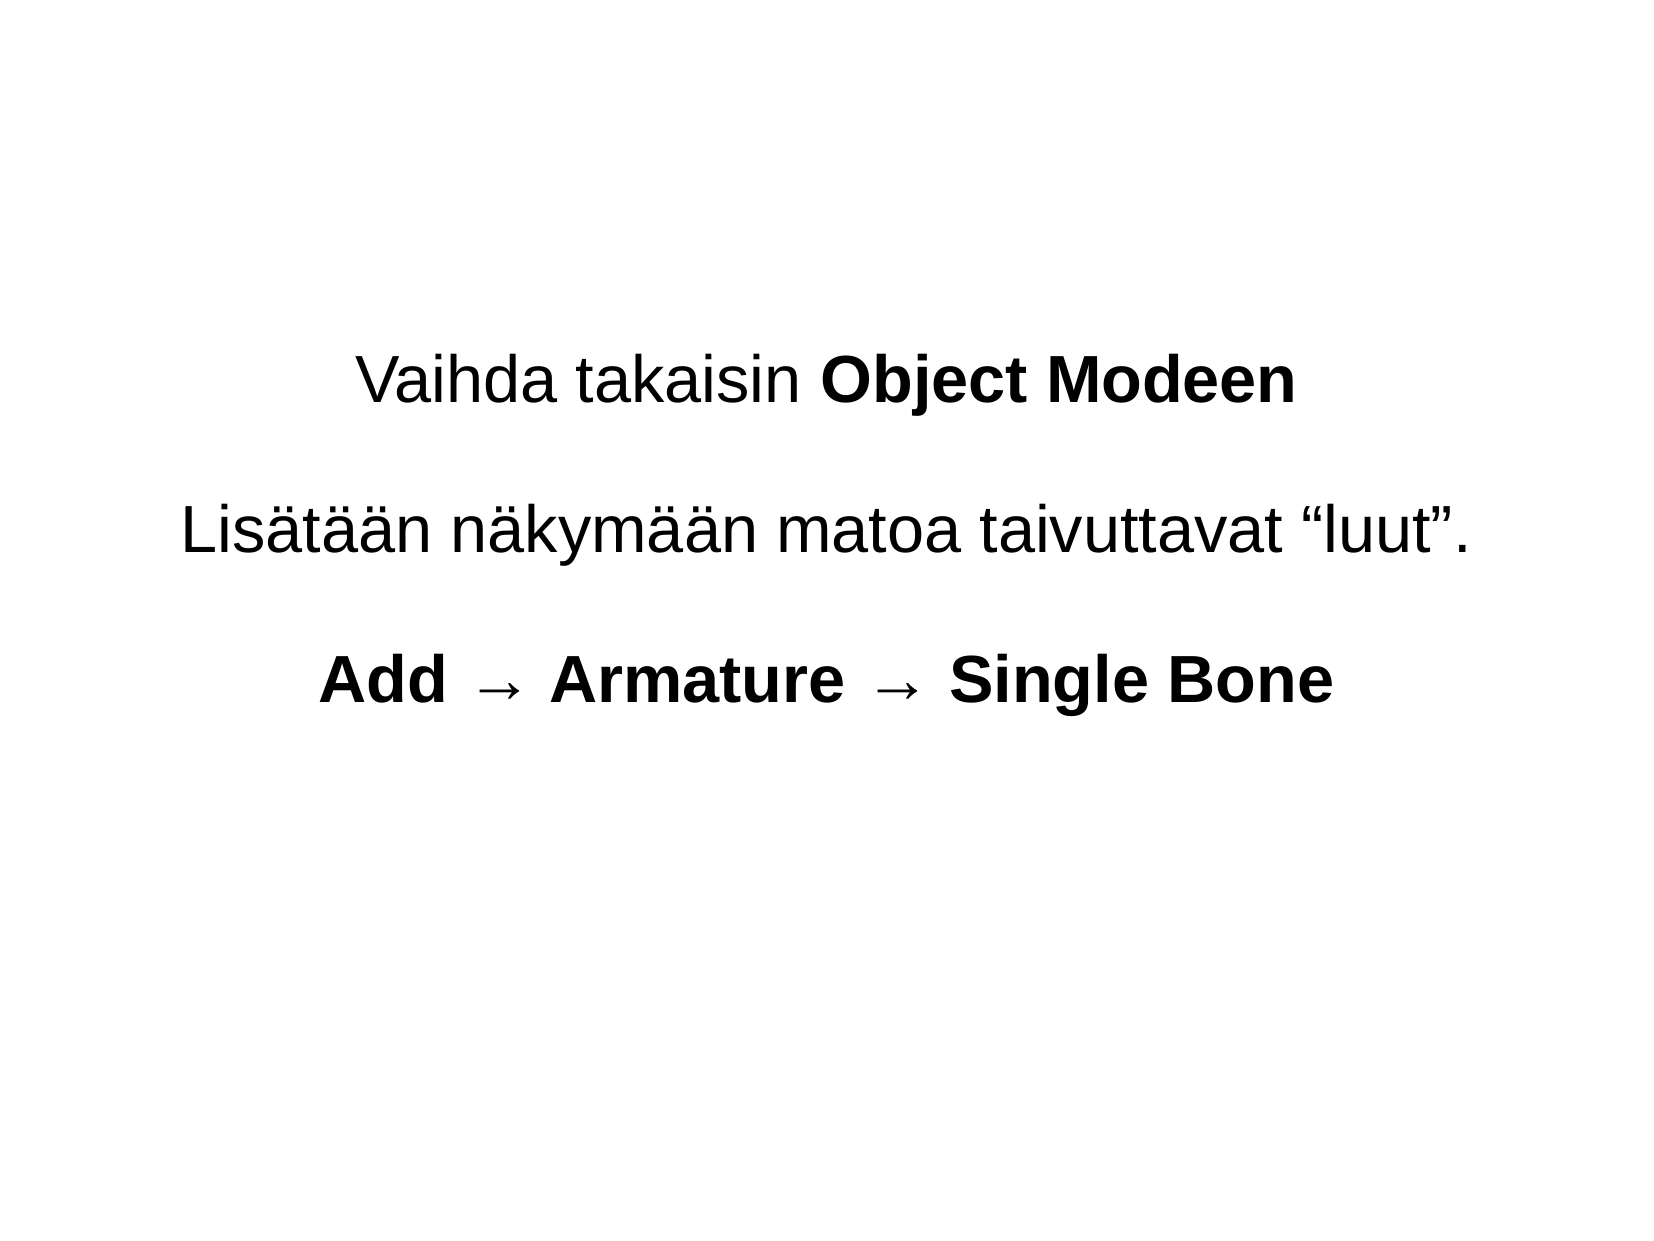

# Vaihda takaisin Object Modeen
Lisätään näkymään matoa taivuttavat “luut”.
Add → Armature → Single Bone